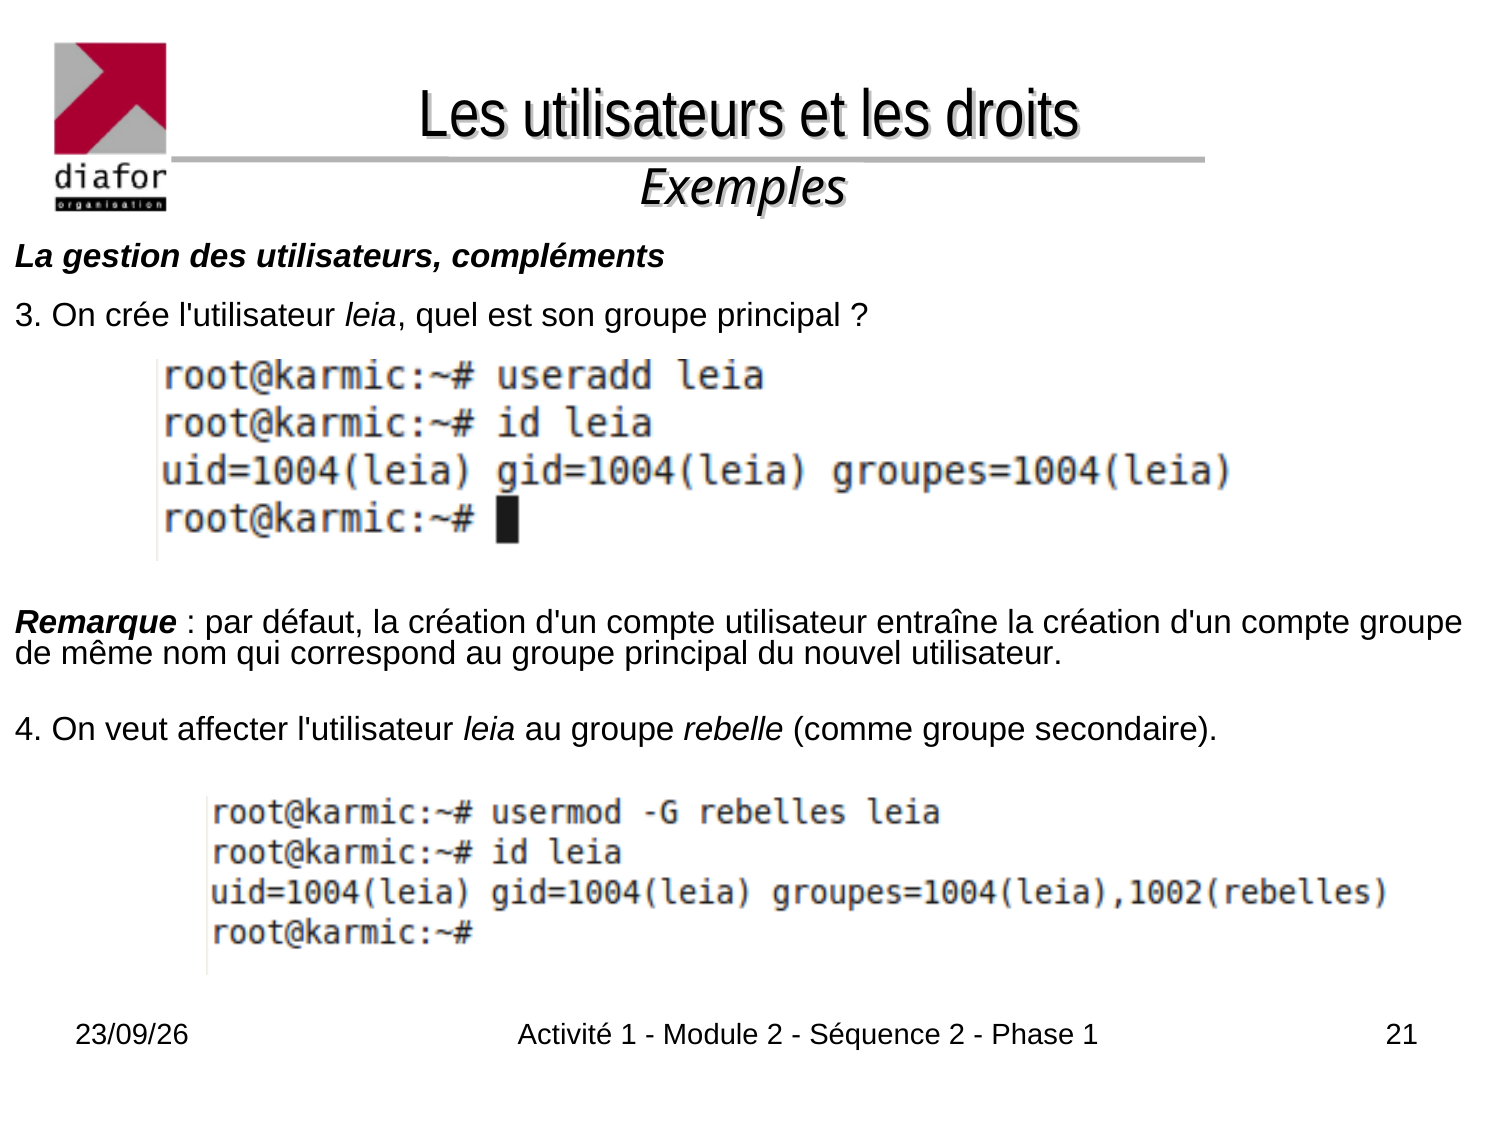

# Les utilisateurs et les droits Exemples
La gestion des utilisateurs, compléments
3. On crée l'utilisateur leia, quel est son groupe principal ?
Remarque : par défaut, la création d'un compte utilisateur entraîne la création d'un compte groupe
de même nom qui correspond au groupe principal du nouvel utilisateur.
4. On veut affecter l'utilisateur leia au groupe rebelle (comme groupe secondaire).
Activité 1 - Module 2 - Séquence 2 - Phase 1
21